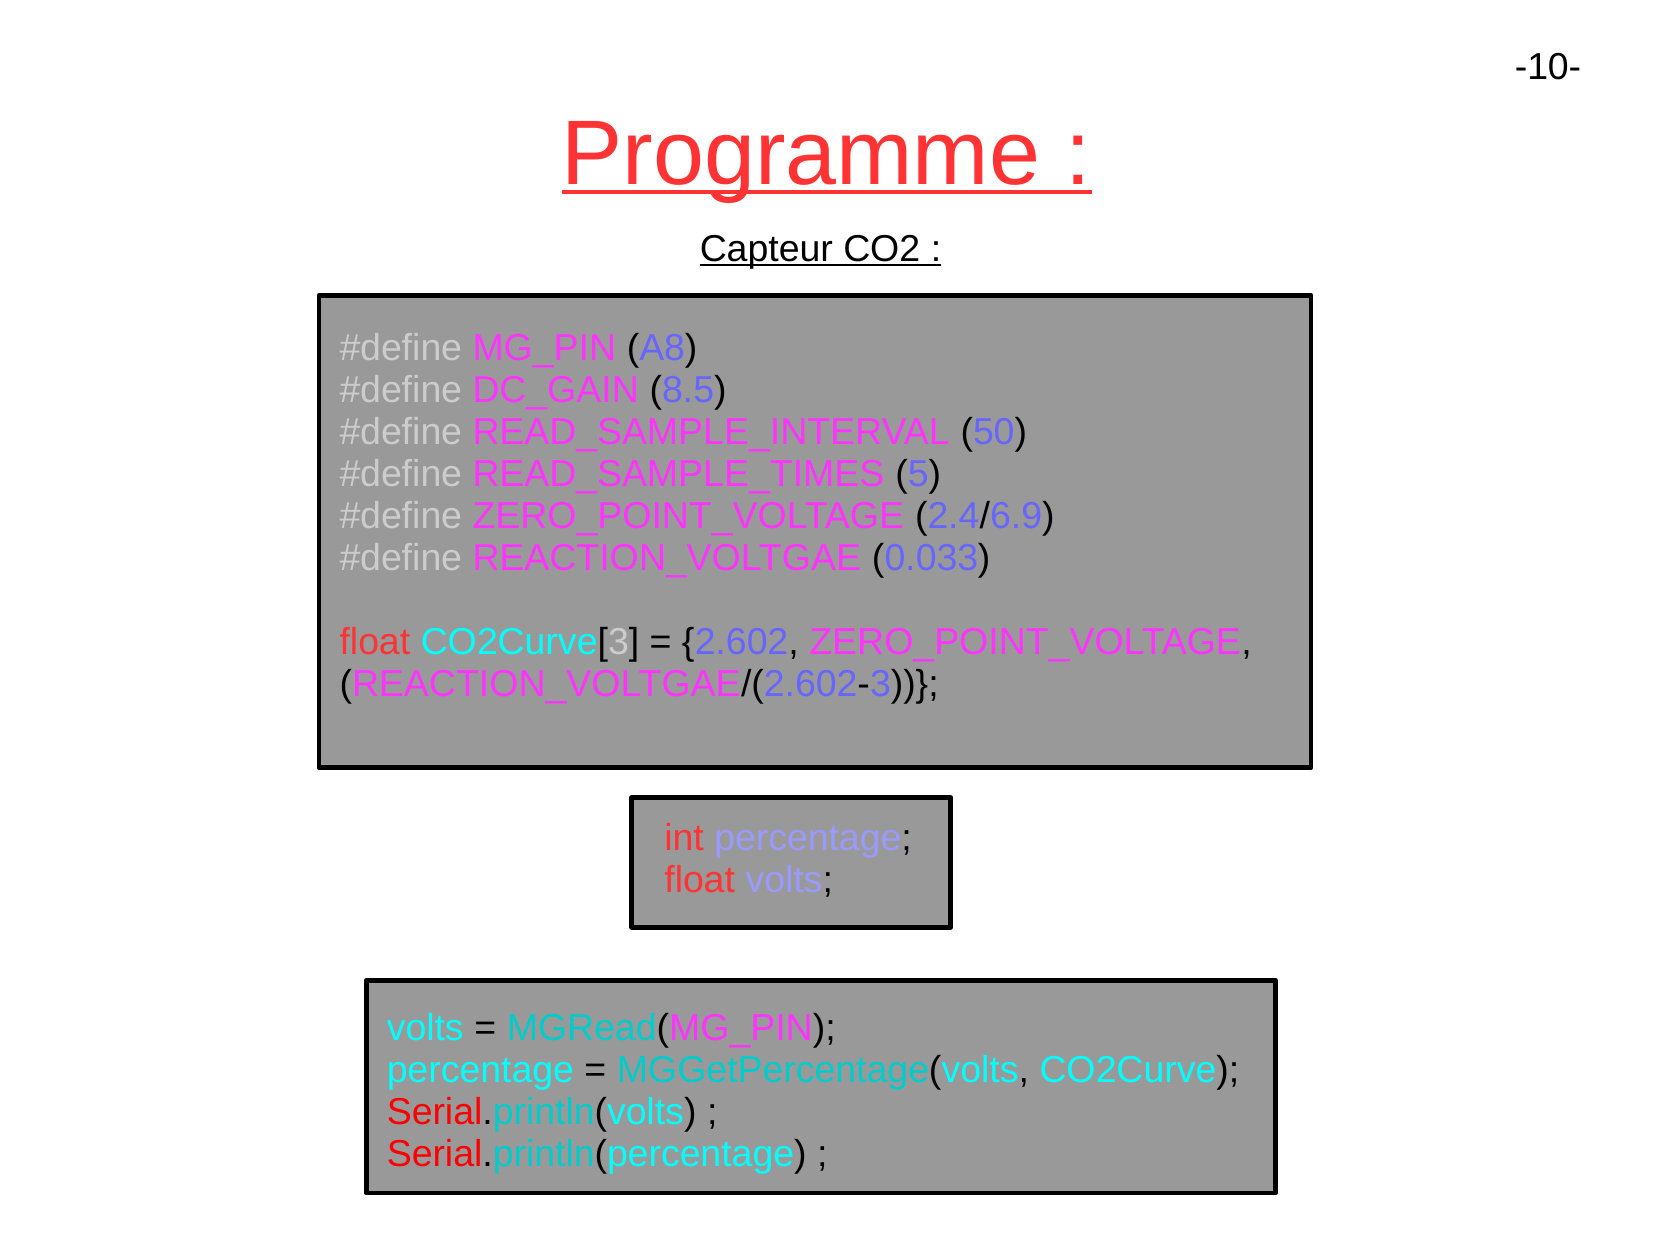

-10-
# Programme :
Capteur CO2 :
#define MG_PIN (A8)
#define DC_GAIN (8.5)
#define READ_SAMPLE_INTERVAL (50)
#define READ_SAMPLE_TIMES (5)
#define ZERO_POINT_VOLTAGE (2.4/6.9)
#define REACTION_VOLTGAE (0.033)
float CO2Curve[3] = {2.602, ZERO_POINT_VOLTAGE, (REACTION_VOLTGAE/(2.602-3))};
int percentage;
float volts;
volts = MGRead(MG_PIN);
percentage = MGGetPercentage(volts, CO2Curve);
Serial.println(volts) ;
Serial.println(percentage) ;